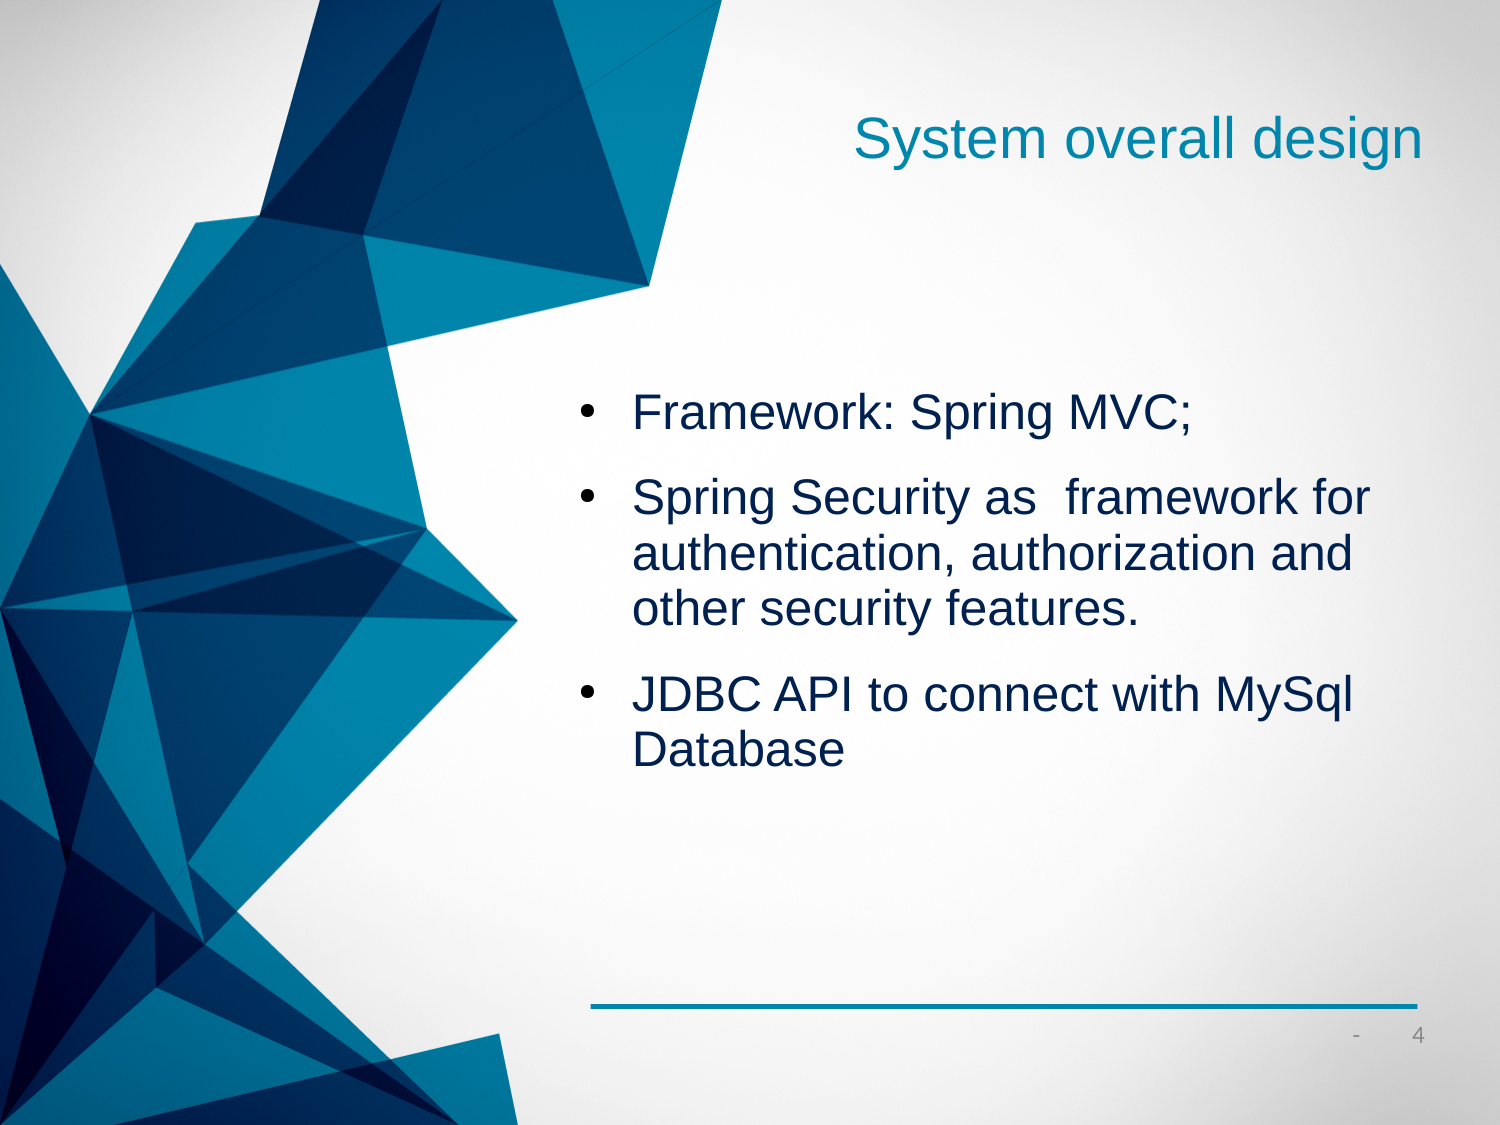

# System overall design
Framework: Spring MVC;
Spring Security as framework for authentication, authorization and other security features.
JDBC API to connect with MySql Database
4